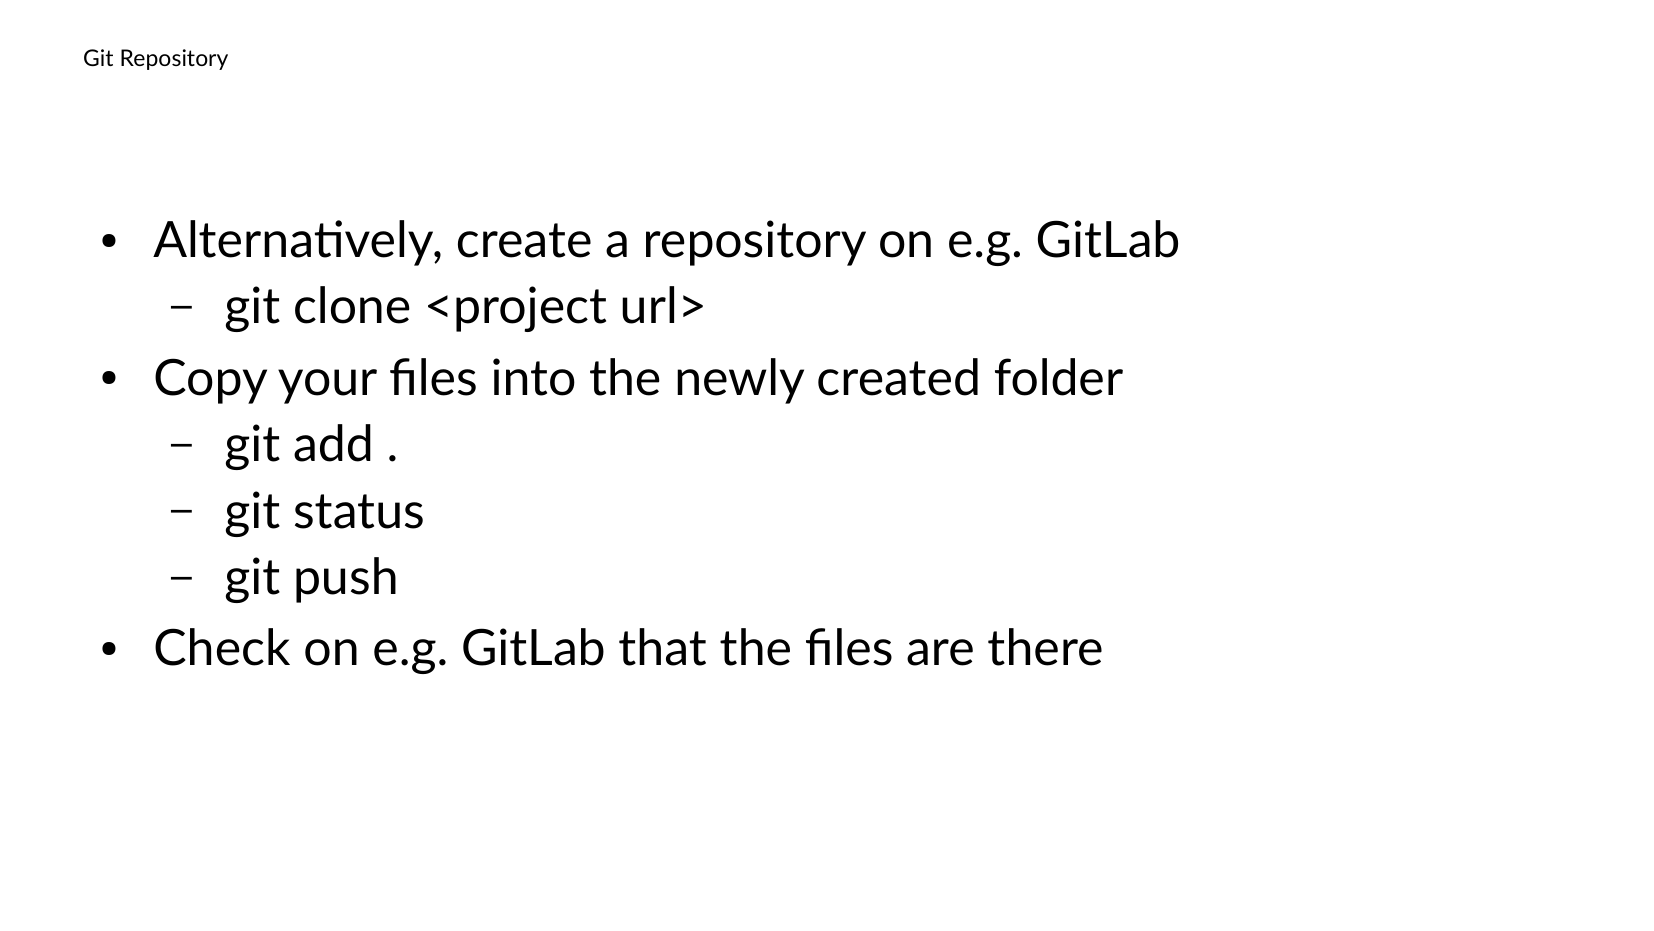

# Git Repository
Alternatively, create a repository on e.g. GitLab
git clone <project url>
Copy your files into the newly created folder
git add .
git status
git push
Check on e.g. GitLab that the files are there